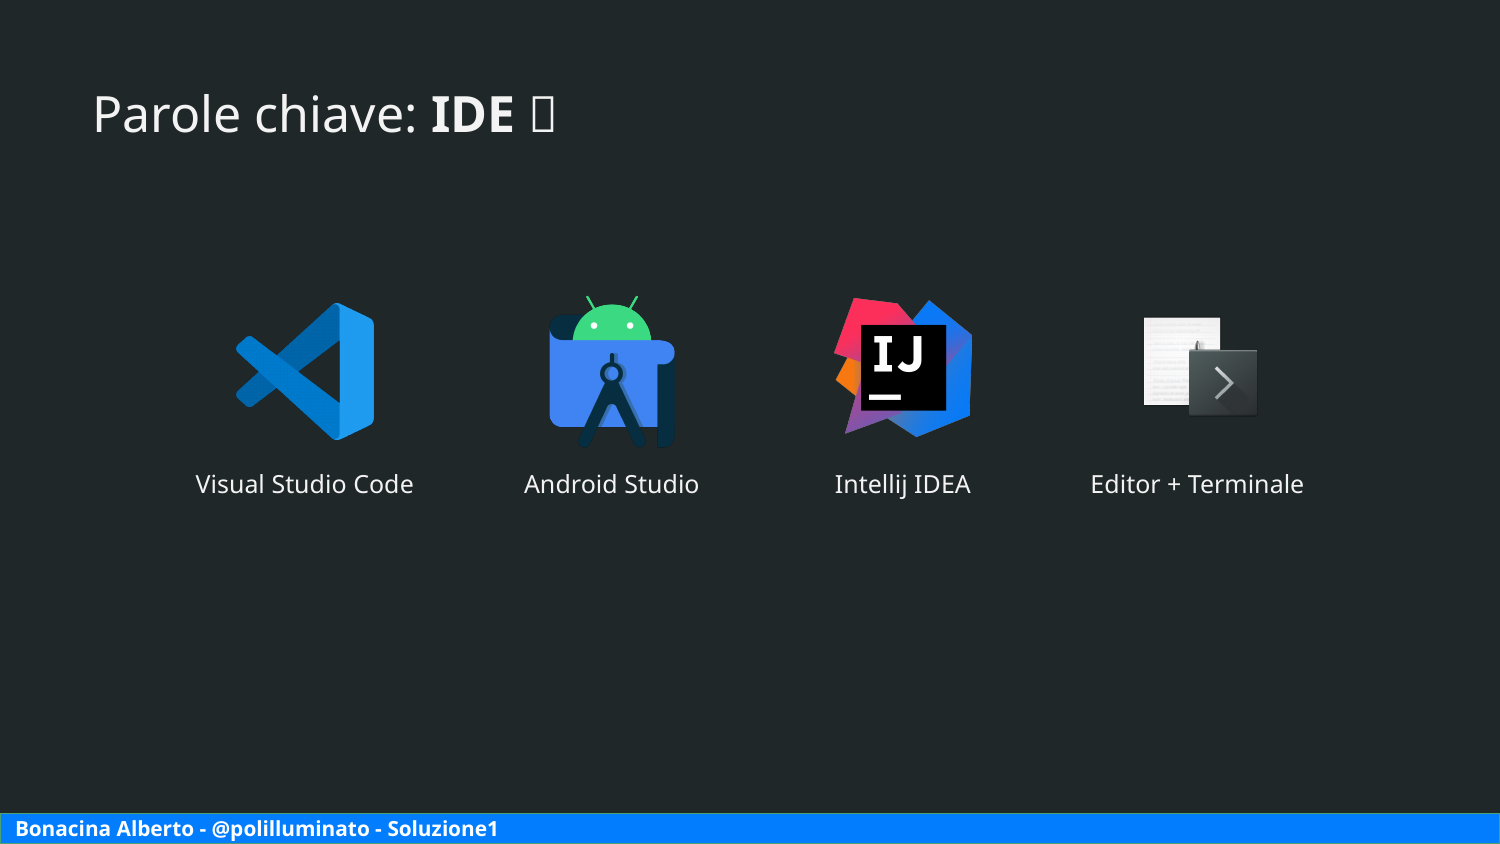

Parole chiave: IDE 🧑‍💻
Visual Studio Code
Android Studio
Intellij IDEA
Editor + Terminale
Bonacina Alberto - @polilluminato - Soluzione1